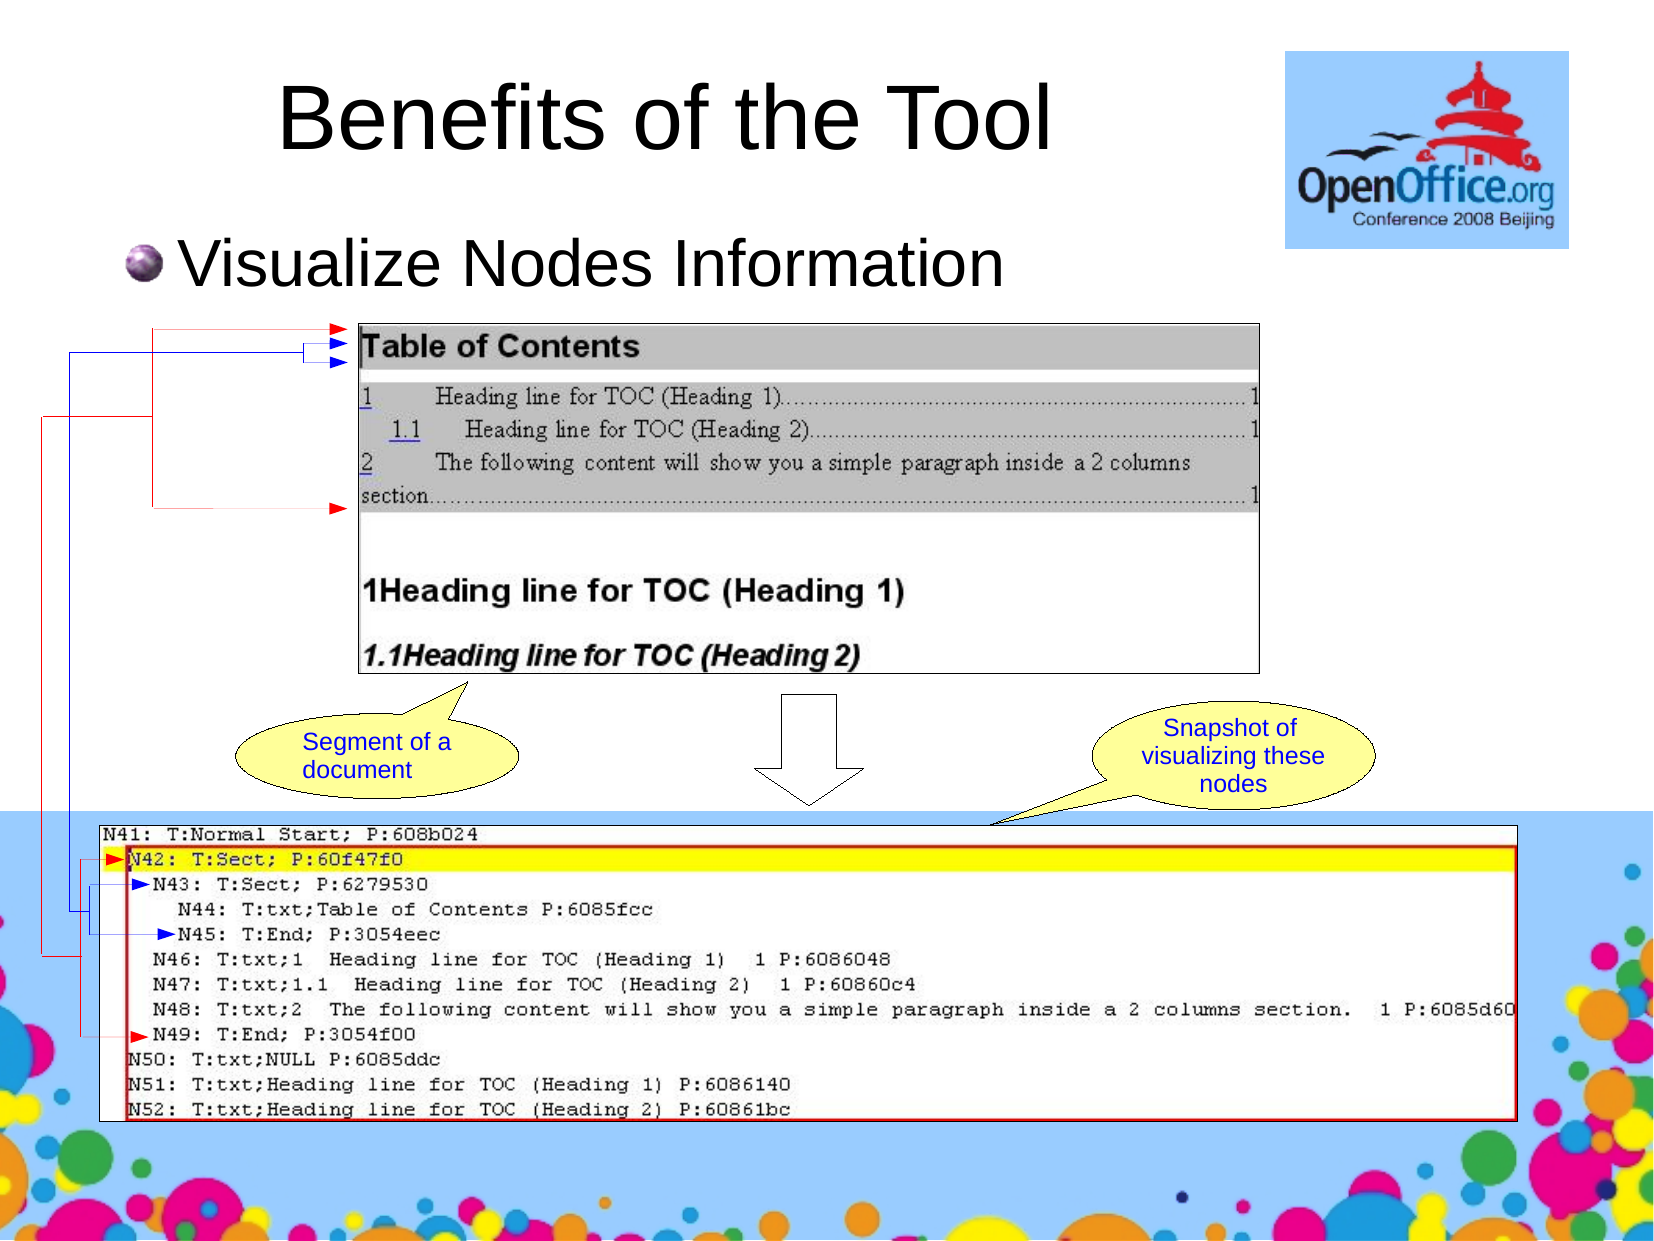

# Benefits of the Tool
Visualize Nodes Information
Snapshot of visualizing these nodes
Segment of a document